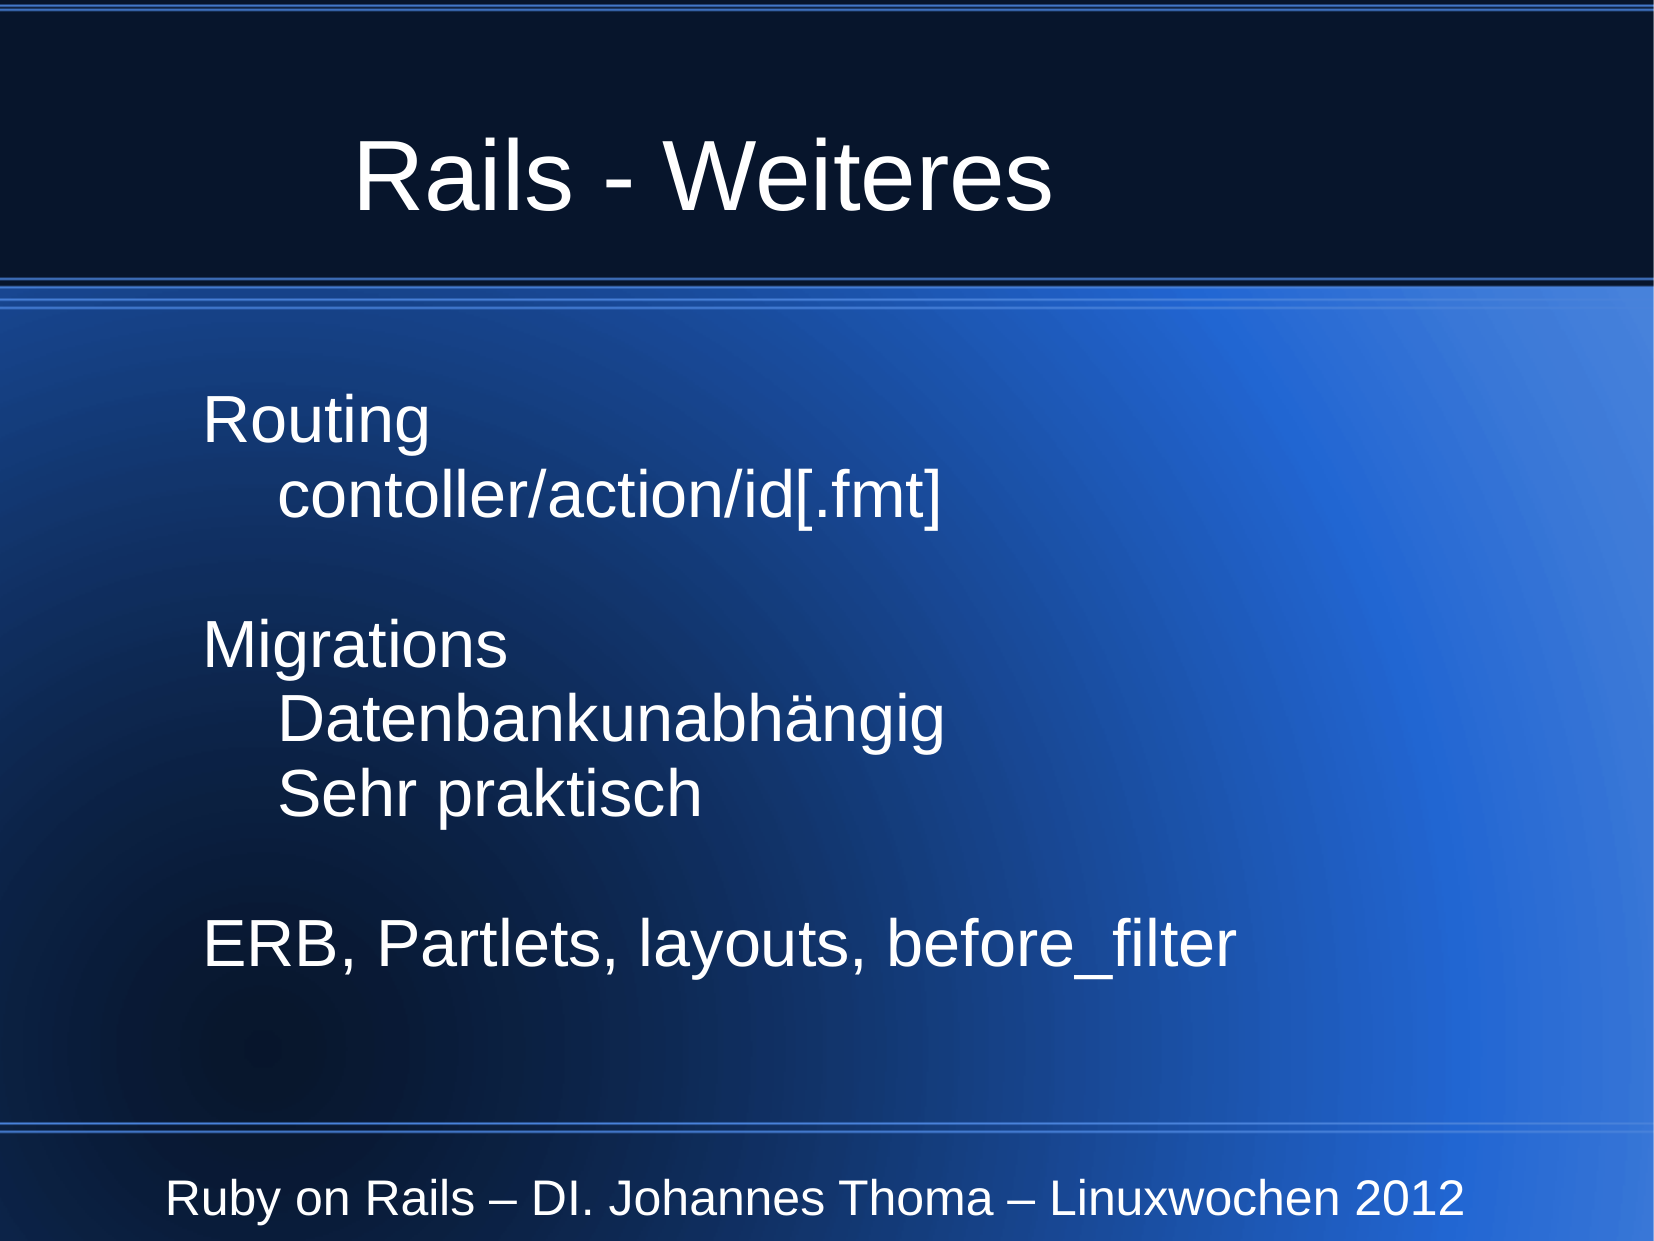

Rails - Weiteres
Routing
	contoller/action/id[.fmt]
Migrations
	Datenbankunabhängig
	Sehr praktisch
ERB, Partlets, layouts, before_filter
Ruby on Rails – DI. Johannes Thoma – Linuxwochen 2012